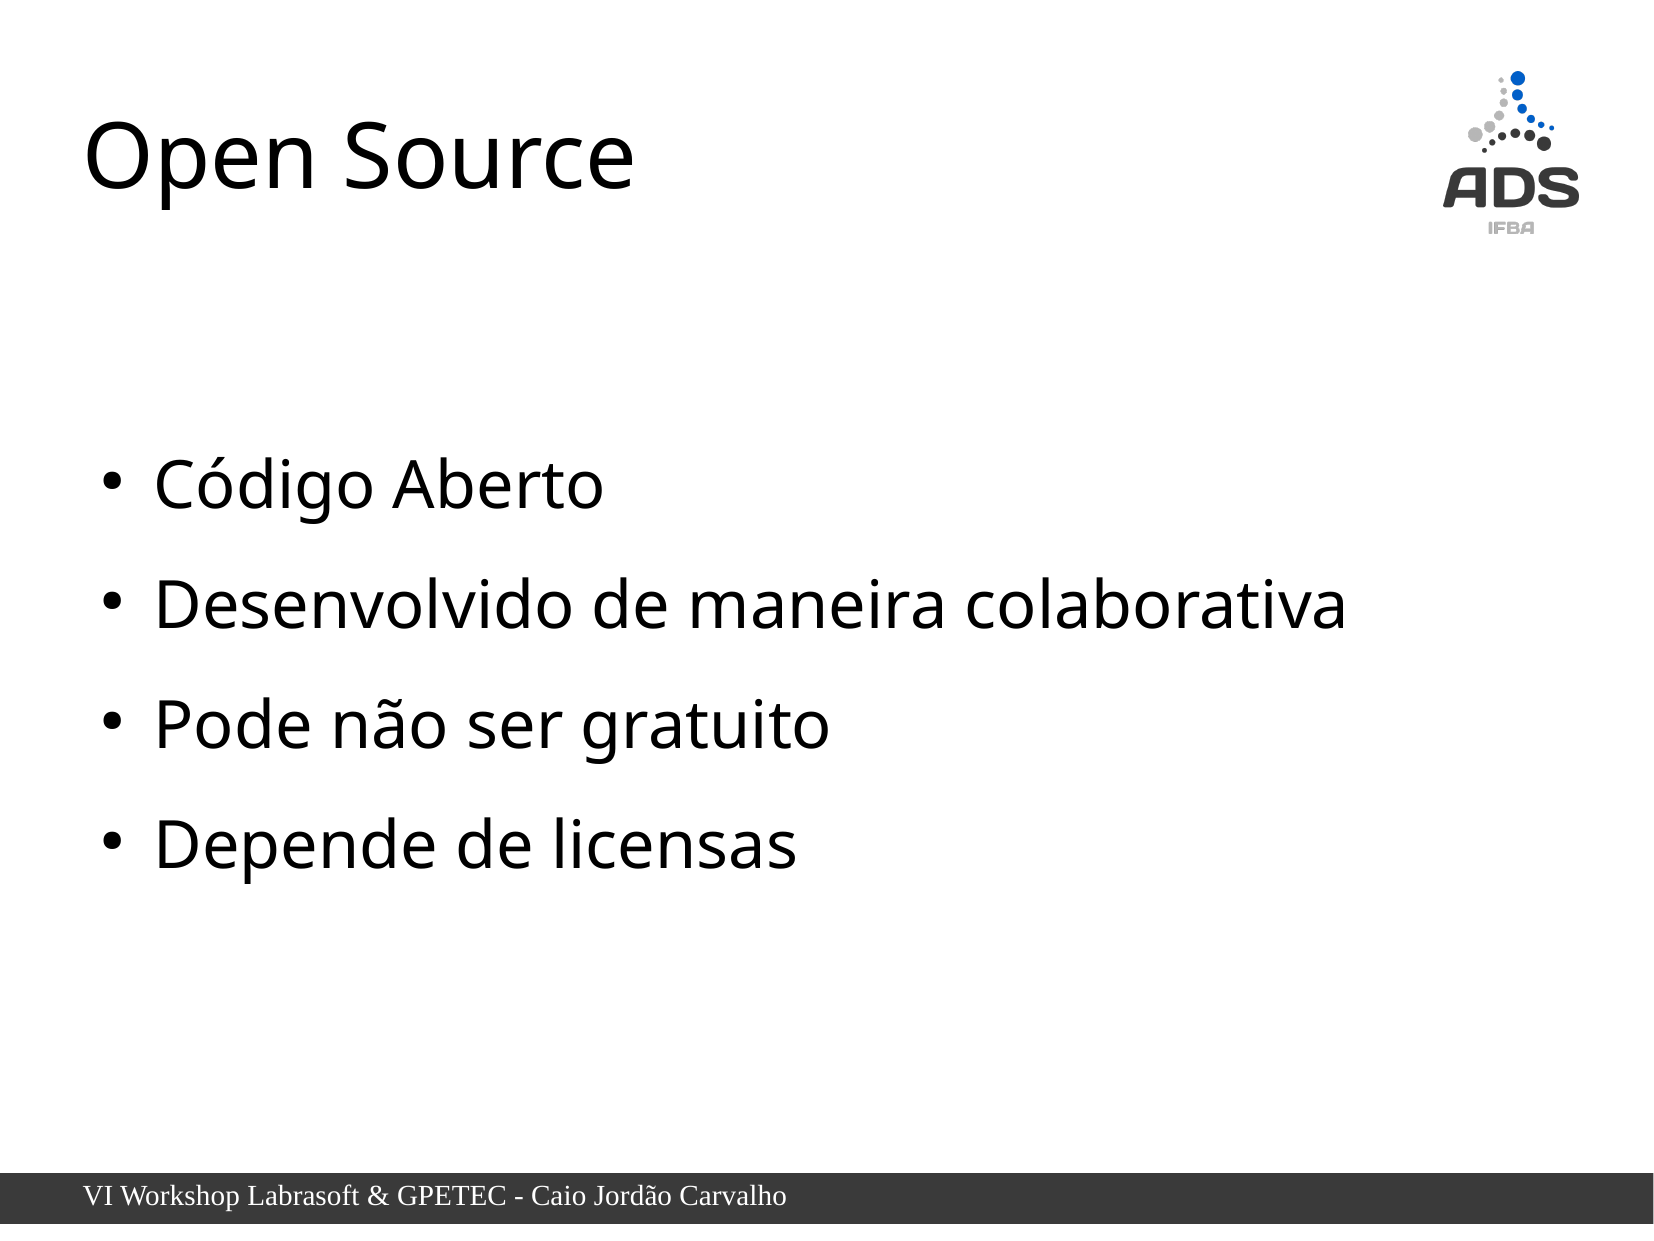

# Open Source
Código Aberto
Desenvolvido de maneira colaborativa
Pode não ser gratuito
Depende de licensas